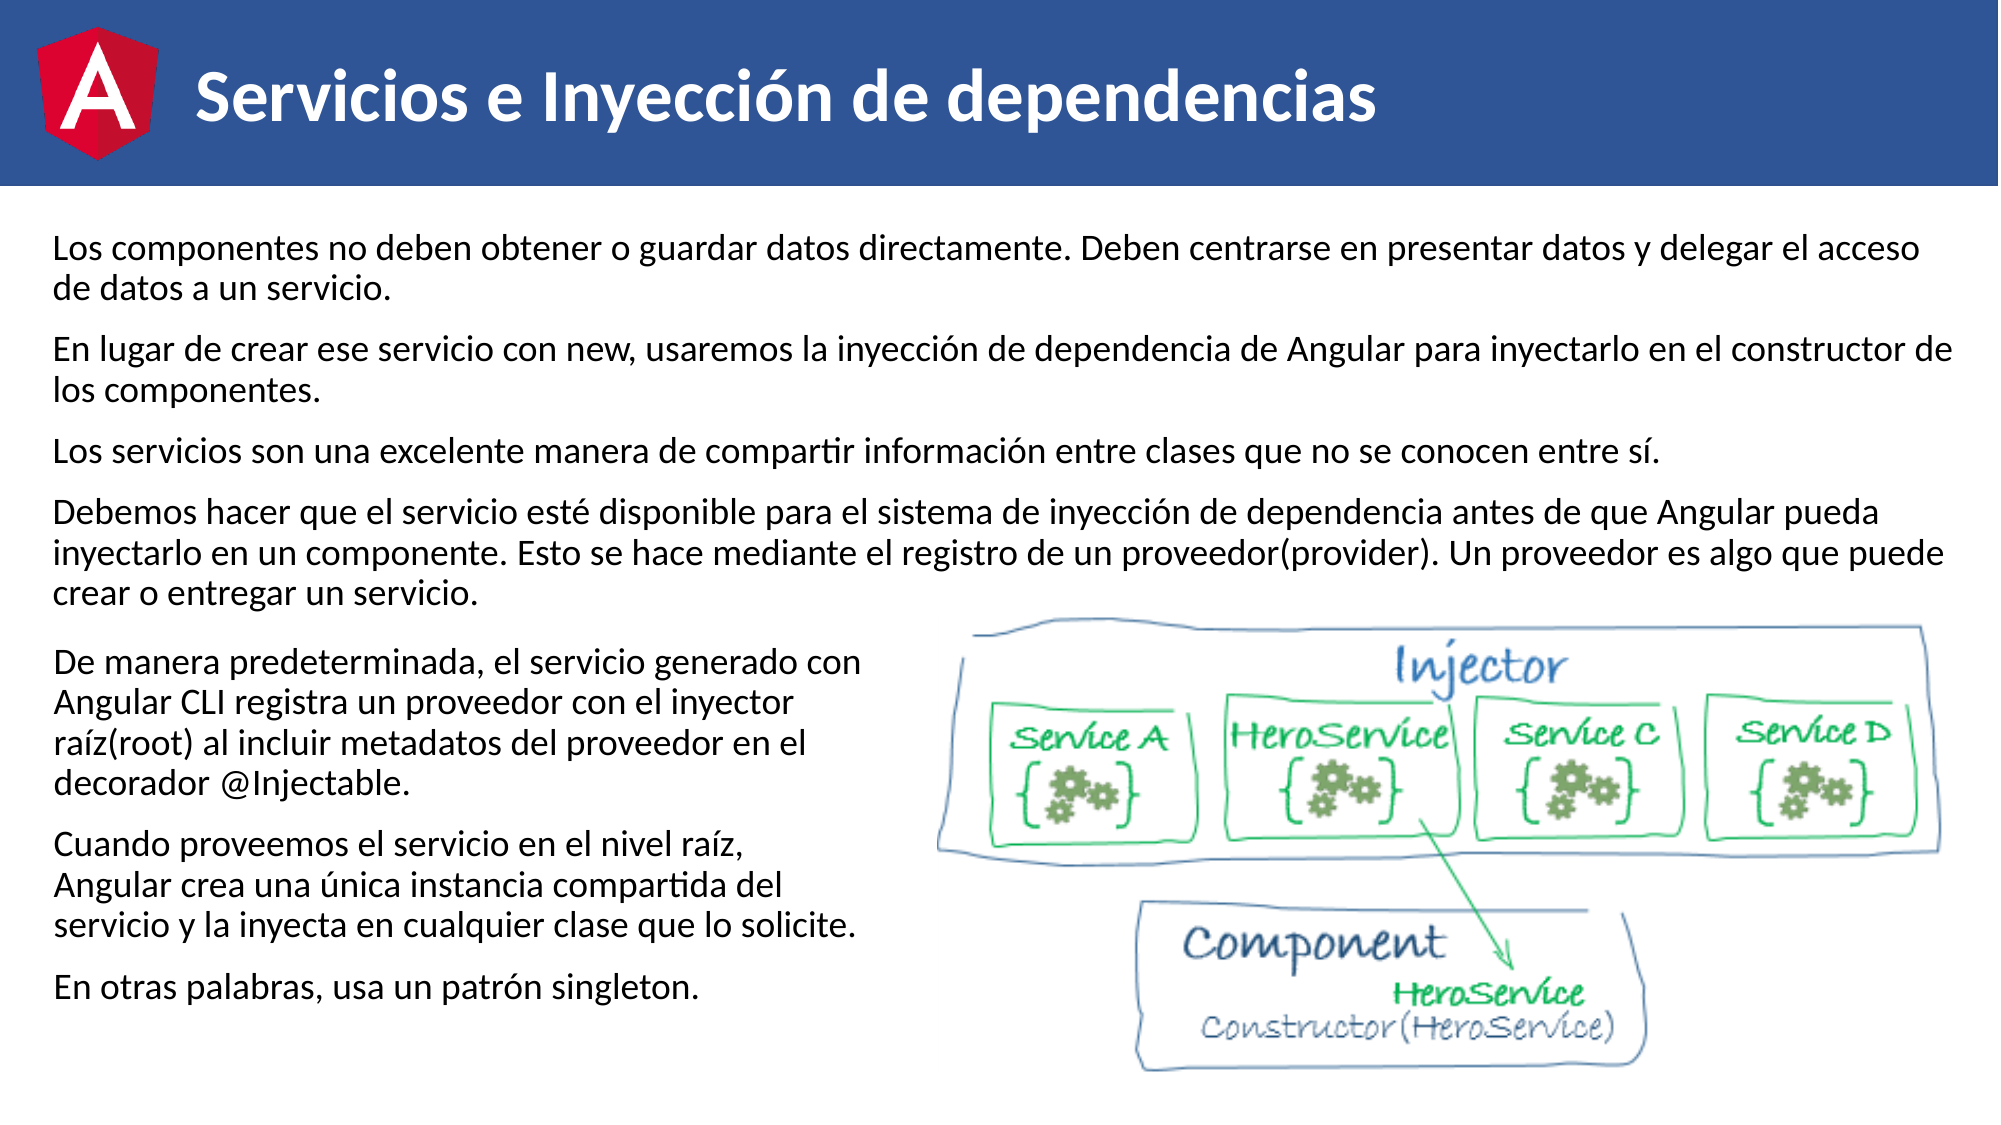

Servicios e Inyección de dependencias
# Los componentes no deben obtener o guardar datos directamente. Deben centrarse en presentar datos y delegar el acceso de datos a un servicio.
En lugar de crear ese servicio con new, usaremos la inyección de dependencia de Angular para inyectarlo en el constructor de los componentes.
Los servicios son una excelente manera de compartir información entre clases que no se conocen entre sí.
Debemos hacer que el servicio esté disponible para el sistema de inyección de dependencia antes de que Angular pueda inyectarlo en un componente. Esto se hace mediante el registro de un proveedor(provider). Un proveedor es algo que puede crear o entregar un servicio.
De manera predeterminada, el servicio generado con Angular CLI registra un proveedor con el inyector raíz(root) al incluir metadatos del proveedor en el decorador @Injectable.
Cuando proveemos el servicio en el nivel raíz, Angular crea una única instancia compartida del servicio y la inyecta en cualquier clase que lo solicite.
En otras palabras, usa un patrón singleton.